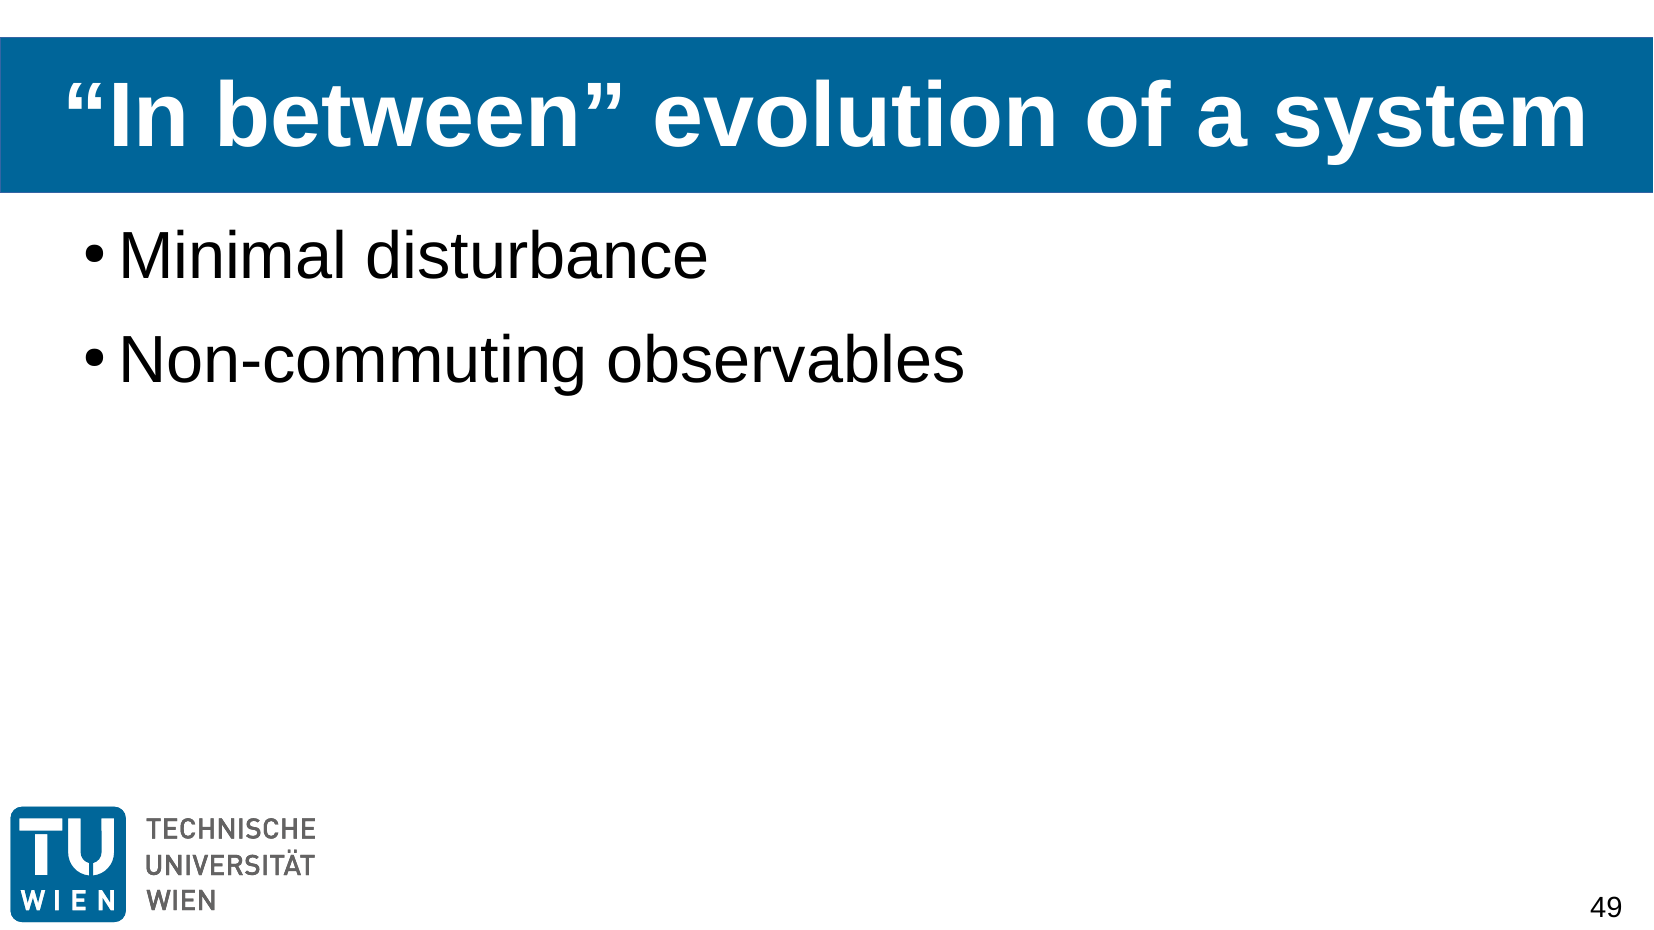

# “In between” evolution of a system
Minimal disturbance
Non-commuting observables